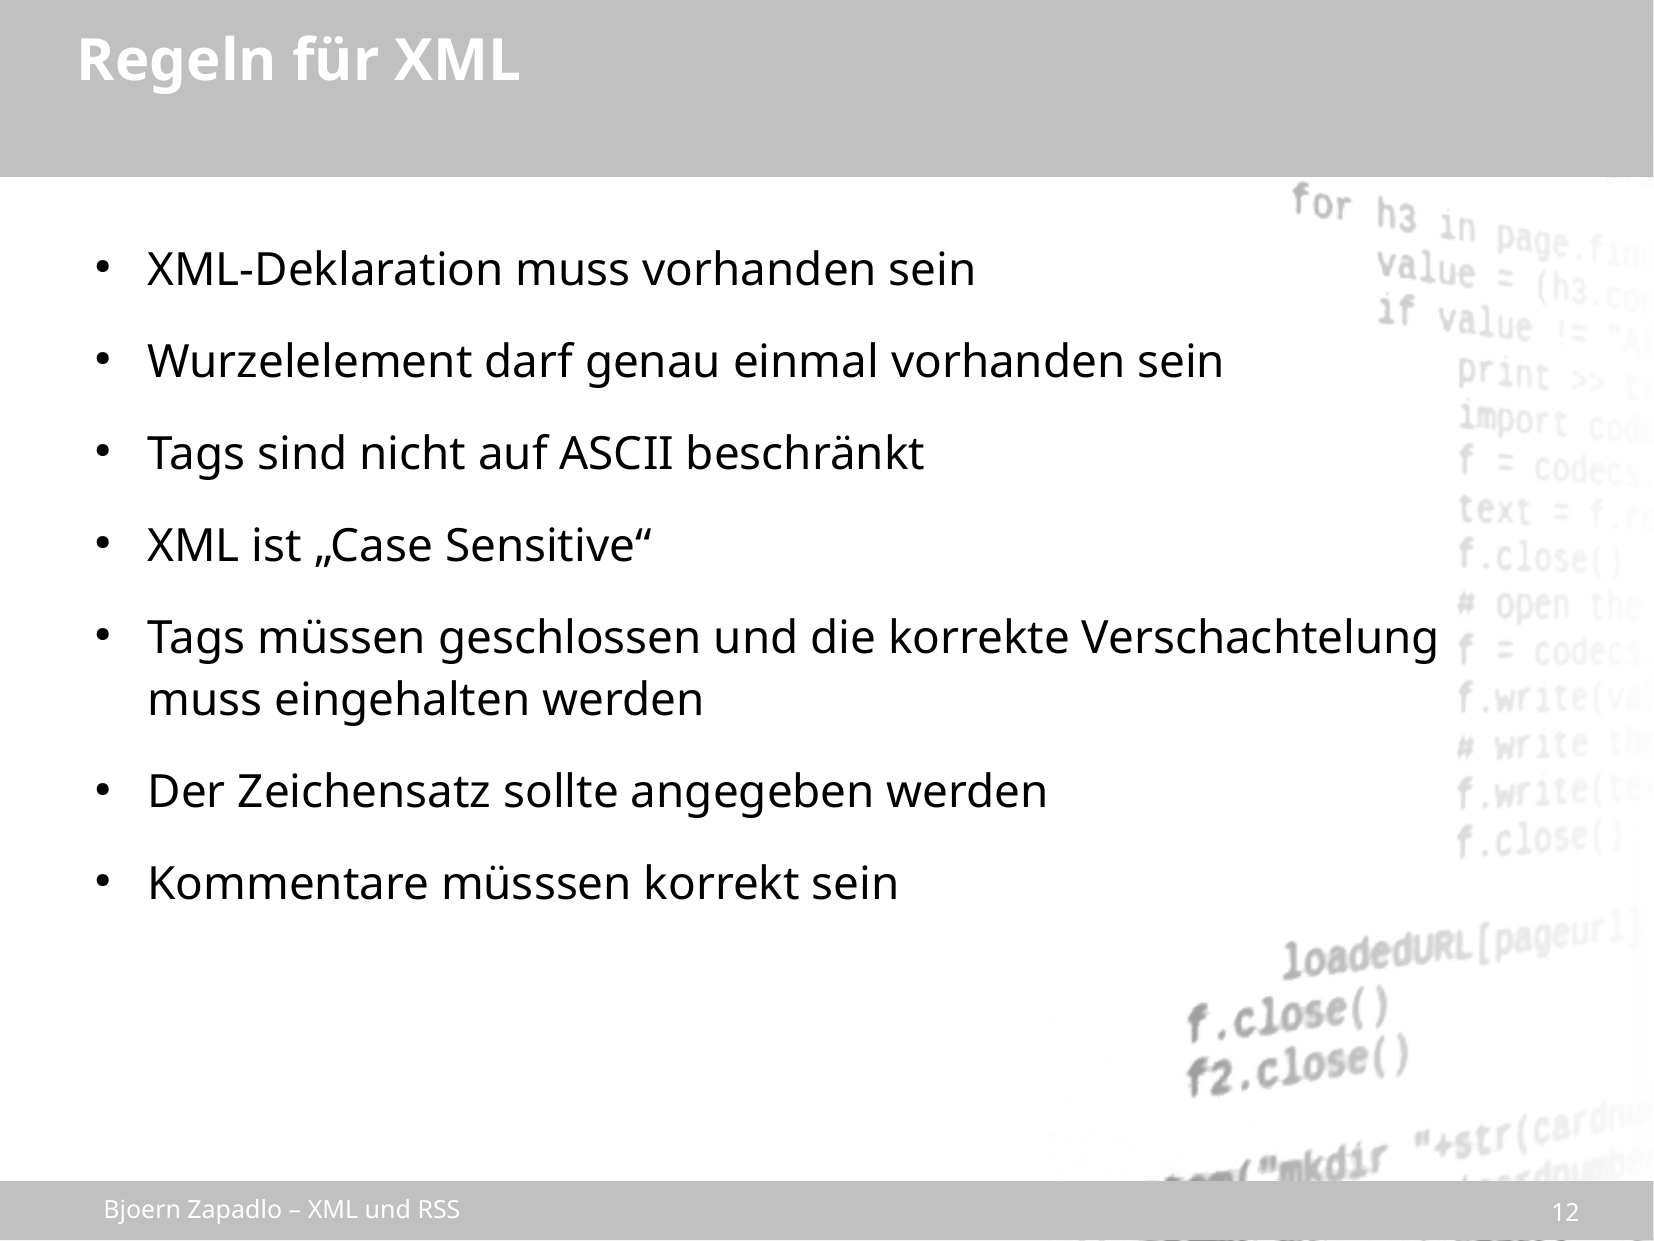

# Regeln für XML
XML-Deklaration muss vorhanden sein
Wurzelelement darf genau einmal vorhanden sein
Tags sind nicht auf ASCII beschränkt
XML ist „Case Sensitive“
Tags müssen geschlossen und die korrekte Verschachtelung muss eingehalten werden
Der Zeichensatz sollte angegeben werden
Kommentare müsssen korrekt sein